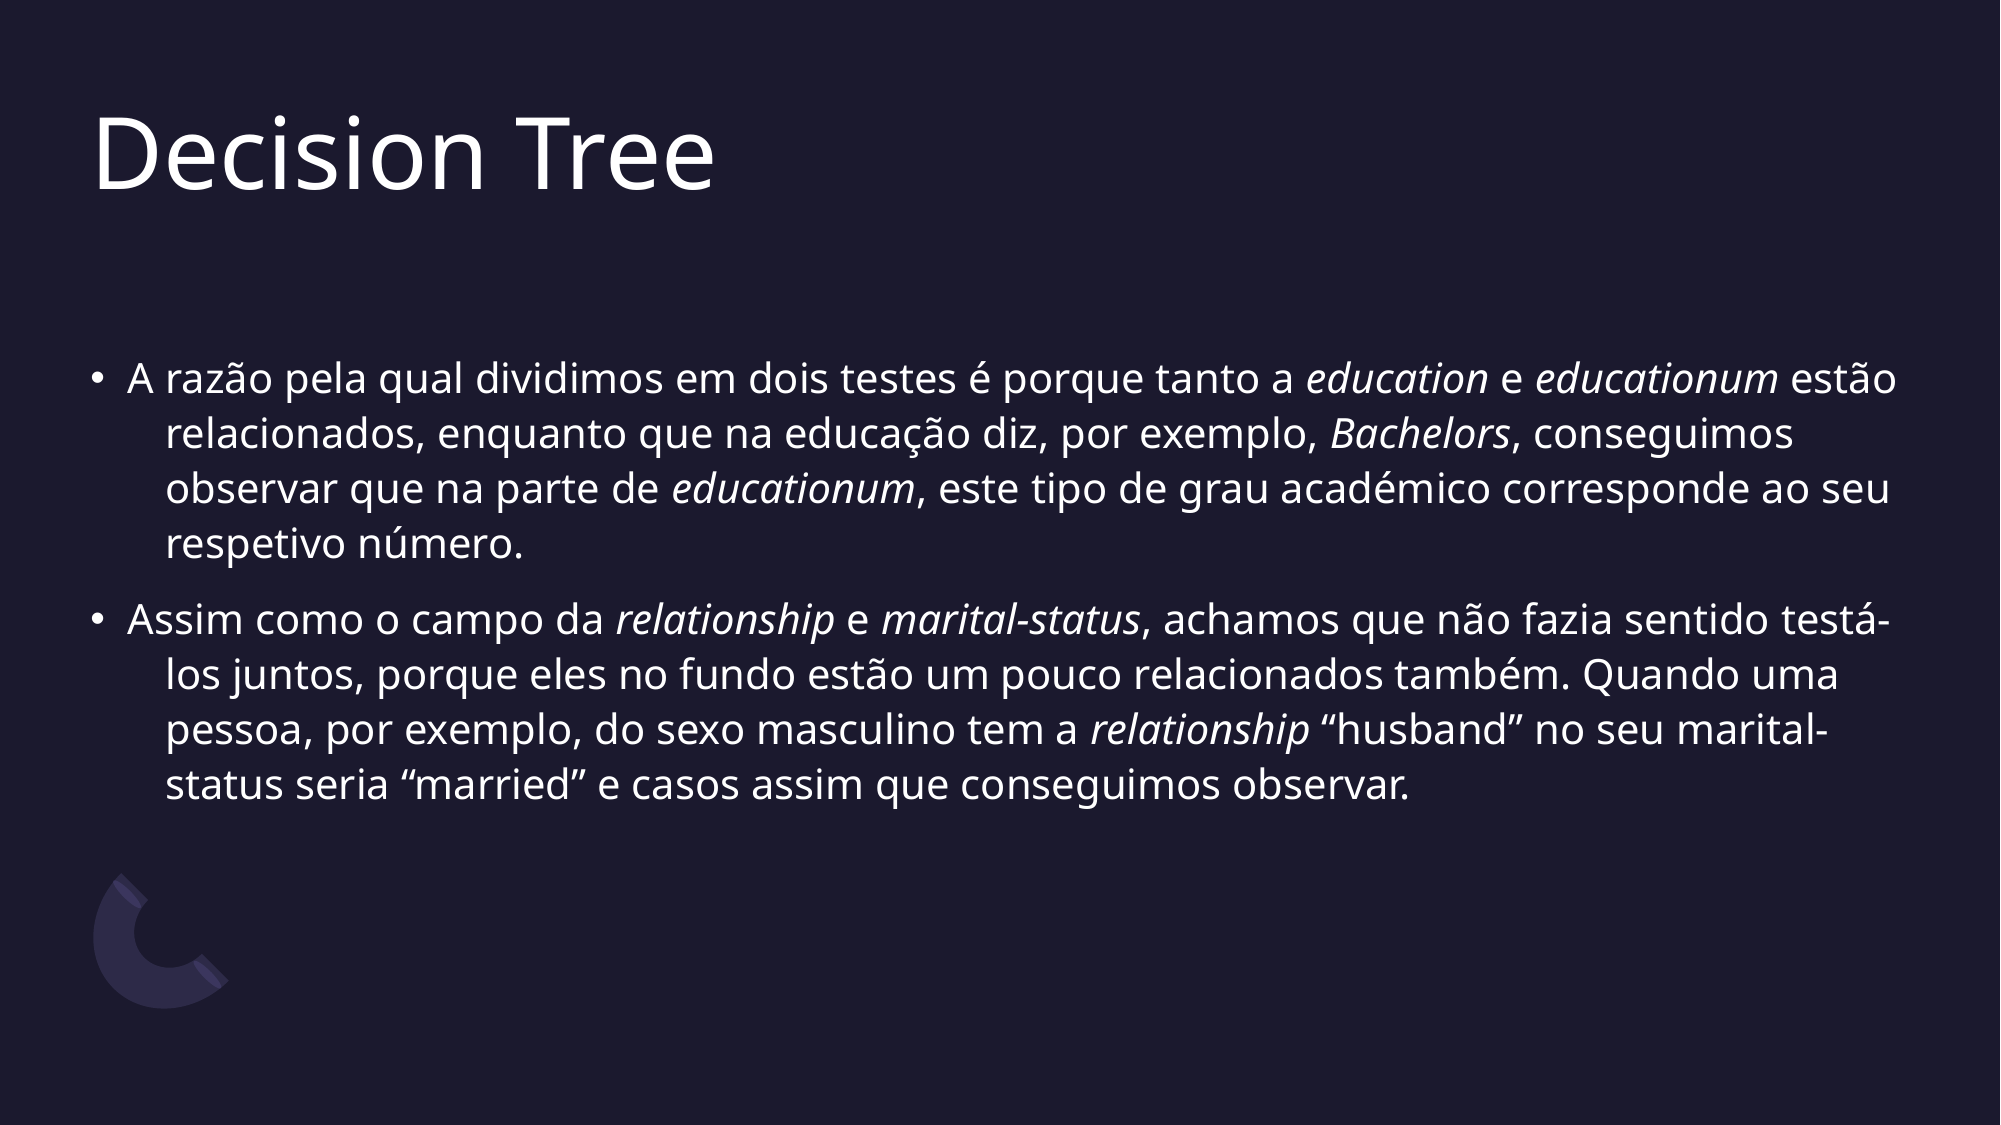

# Decision Tree
A razão pela qual dividimos em dois testes é porque tanto a education e educationum estão relacionados, enquanto que na educação diz, por exemplo, Bachelors, conseguimos observar que na parte de educationum, este tipo de grau académico corresponde ao seu respetivo número.
Assim como o campo da relationship e marital-status, achamos que não fazia sentido testá-los juntos, porque eles no fundo estão um pouco relacionados também. Quando uma pessoa, por exemplo, do sexo masculino tem a relationship “husband” no seu marital-status seria “married” e casos assim que conseguimos observar.